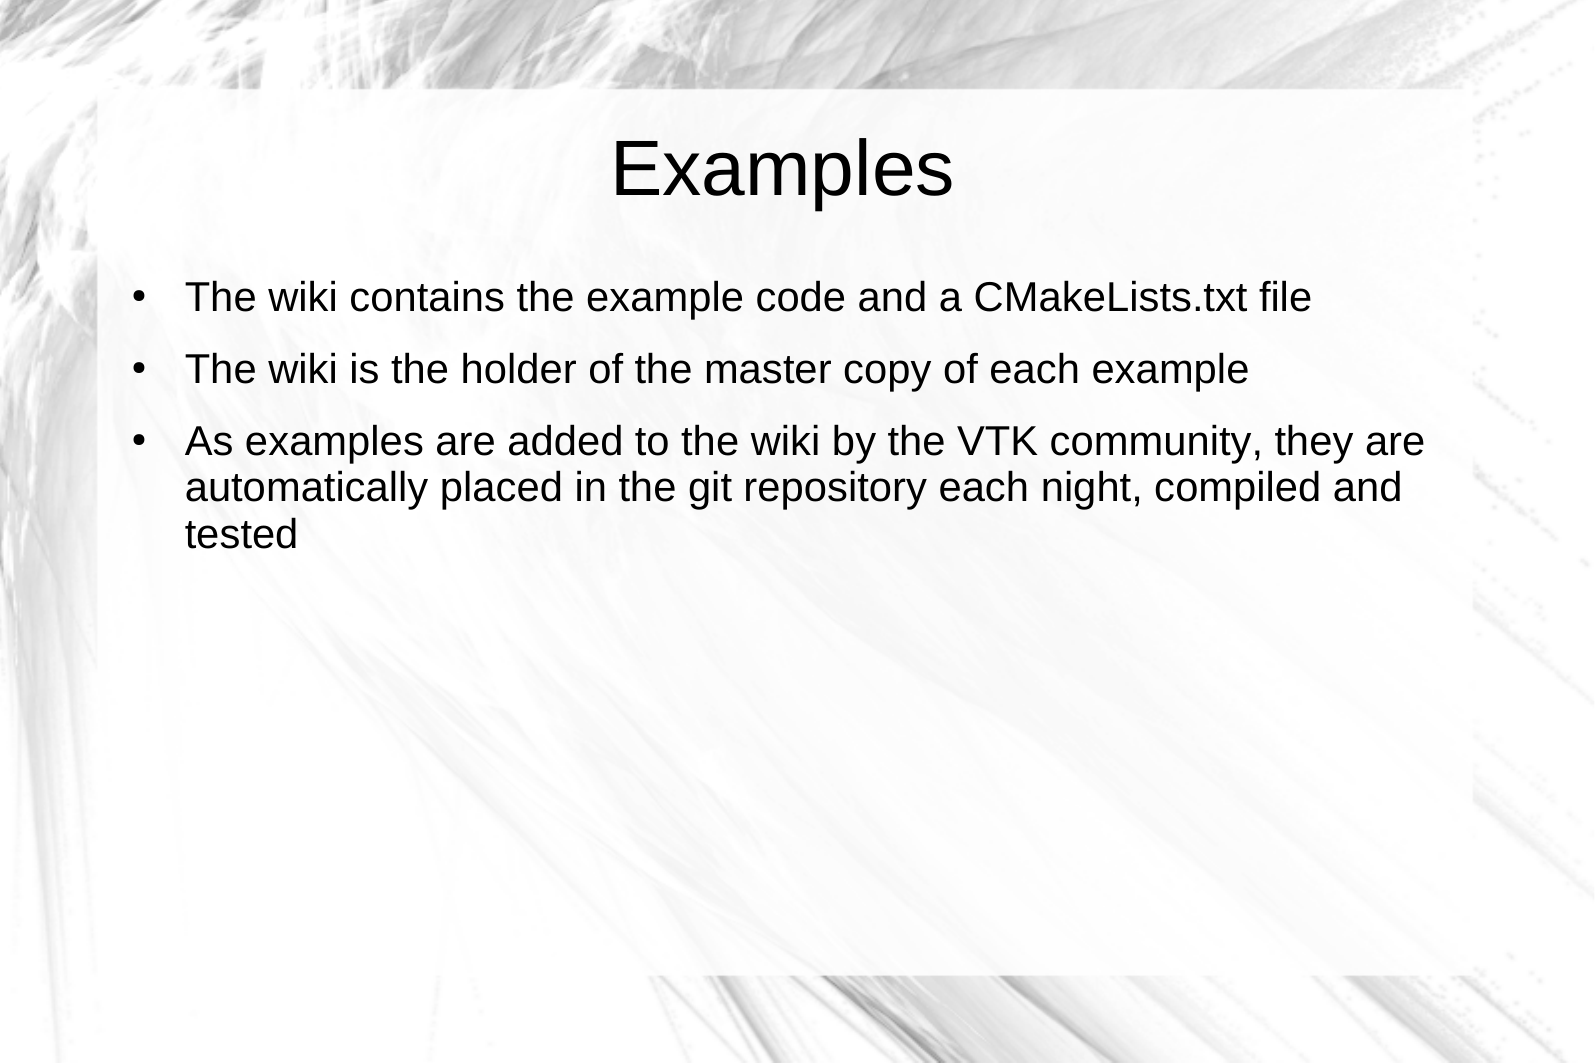

# Examples
The wiki contains the example code and a CMakeLists.txt file
The wiki is the holder of the master copy of each example
As examples are added to the wiki by the VTK community, they are automatically placed in the git repository each night, compiled and tested